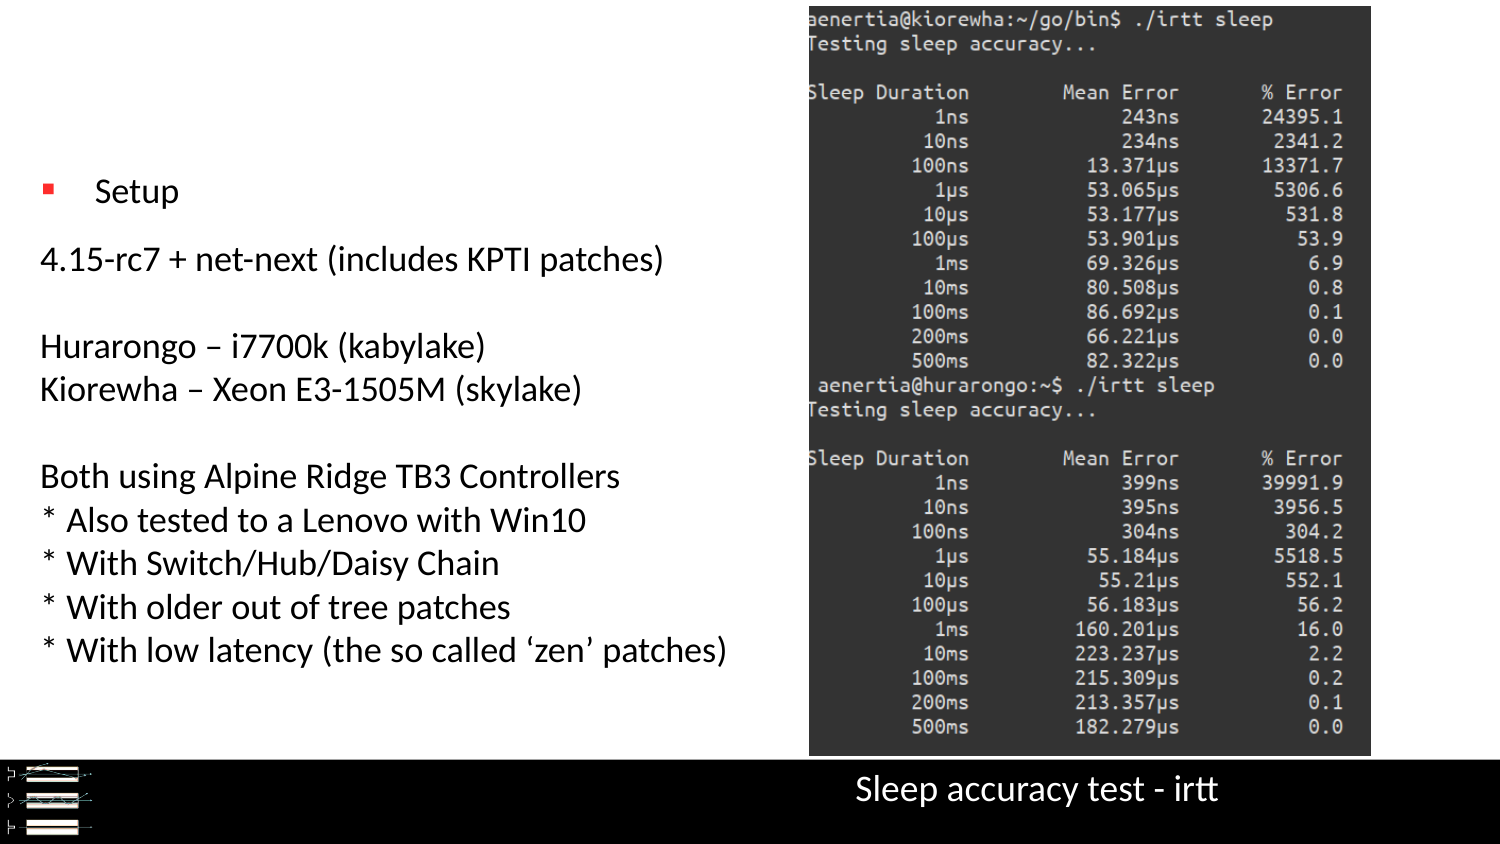

Setup
4.15-rc7 + net-next (includes KPTI patches)
Hurarongo – i7700k (kabylake)
Kiorewha – Xeon E3-1505M (skylake)
Both using Alpine Ridge TB3 Controllers
* Also tested to a Lenovo with Win10
* With Switch/Hub/Daisy Chain
* With older out of tree patches
* With low latency (the so called ‘zen’ patches)
# Sleep accuracy test - irtt